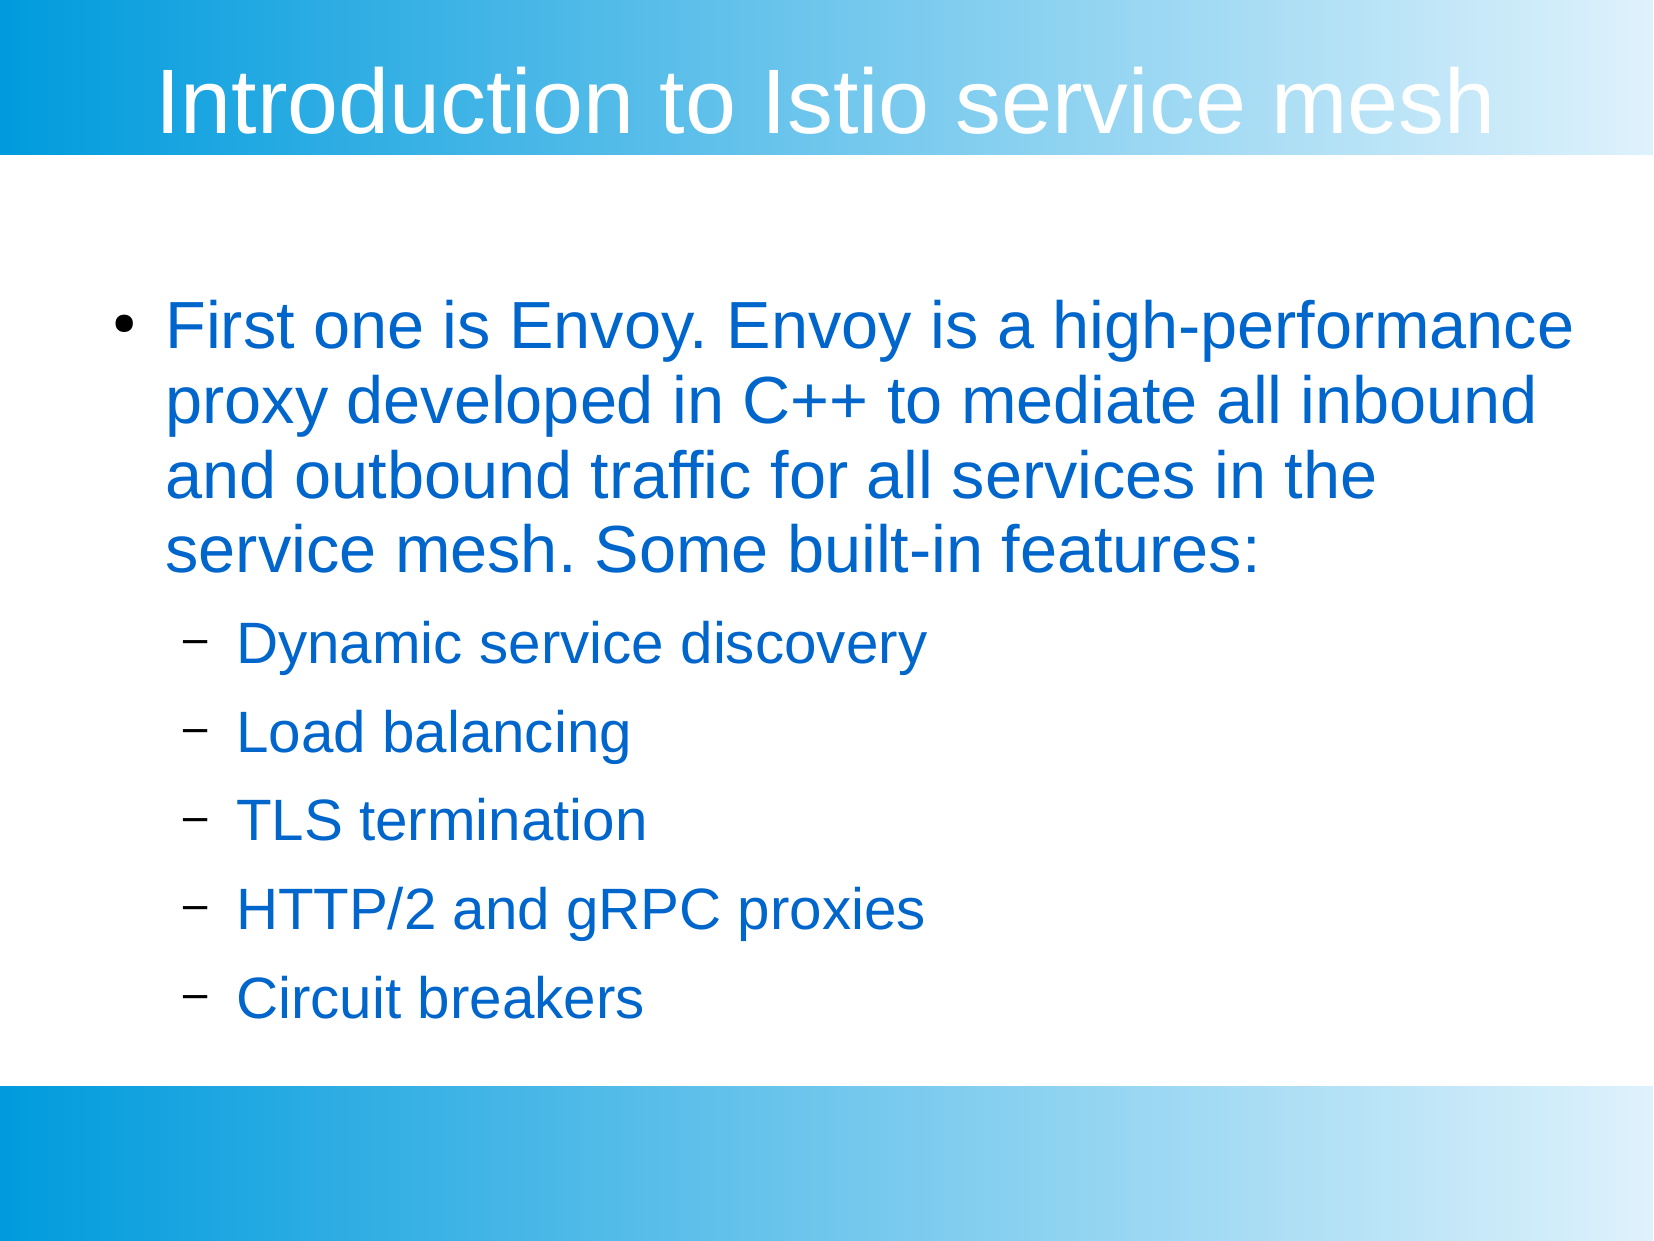

# Introduction to Istio service mesh
First one is Envoy. Envoy is a high-performance proxy developed in C++ to mediate all inbound and outbound traffic for all services in the service mesh. Some built-in features:
Dynamic service discovery
Load balancing
TLS termination
HTTP/2 and gRPC proxies
Circuit breakers